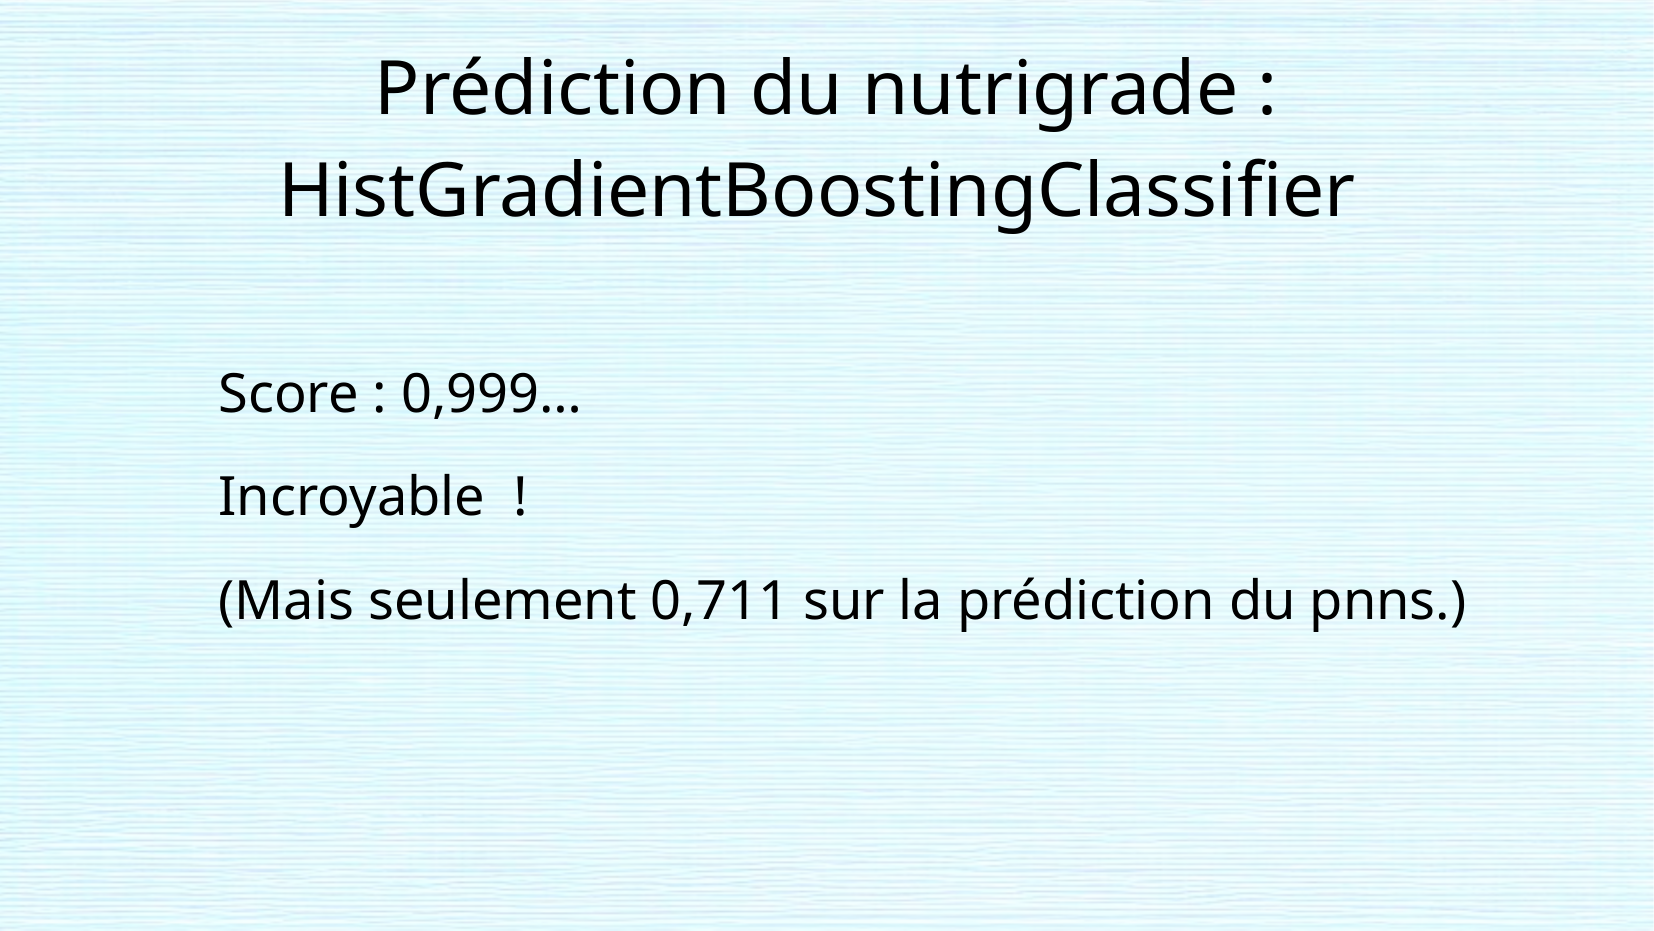

# Prédiction du nutrigrade : HistGradientBoostingClassifier
Score : 0,999…
Incroyable  !
(Mais seulement 0,711 sur la prédiction du pnns.)